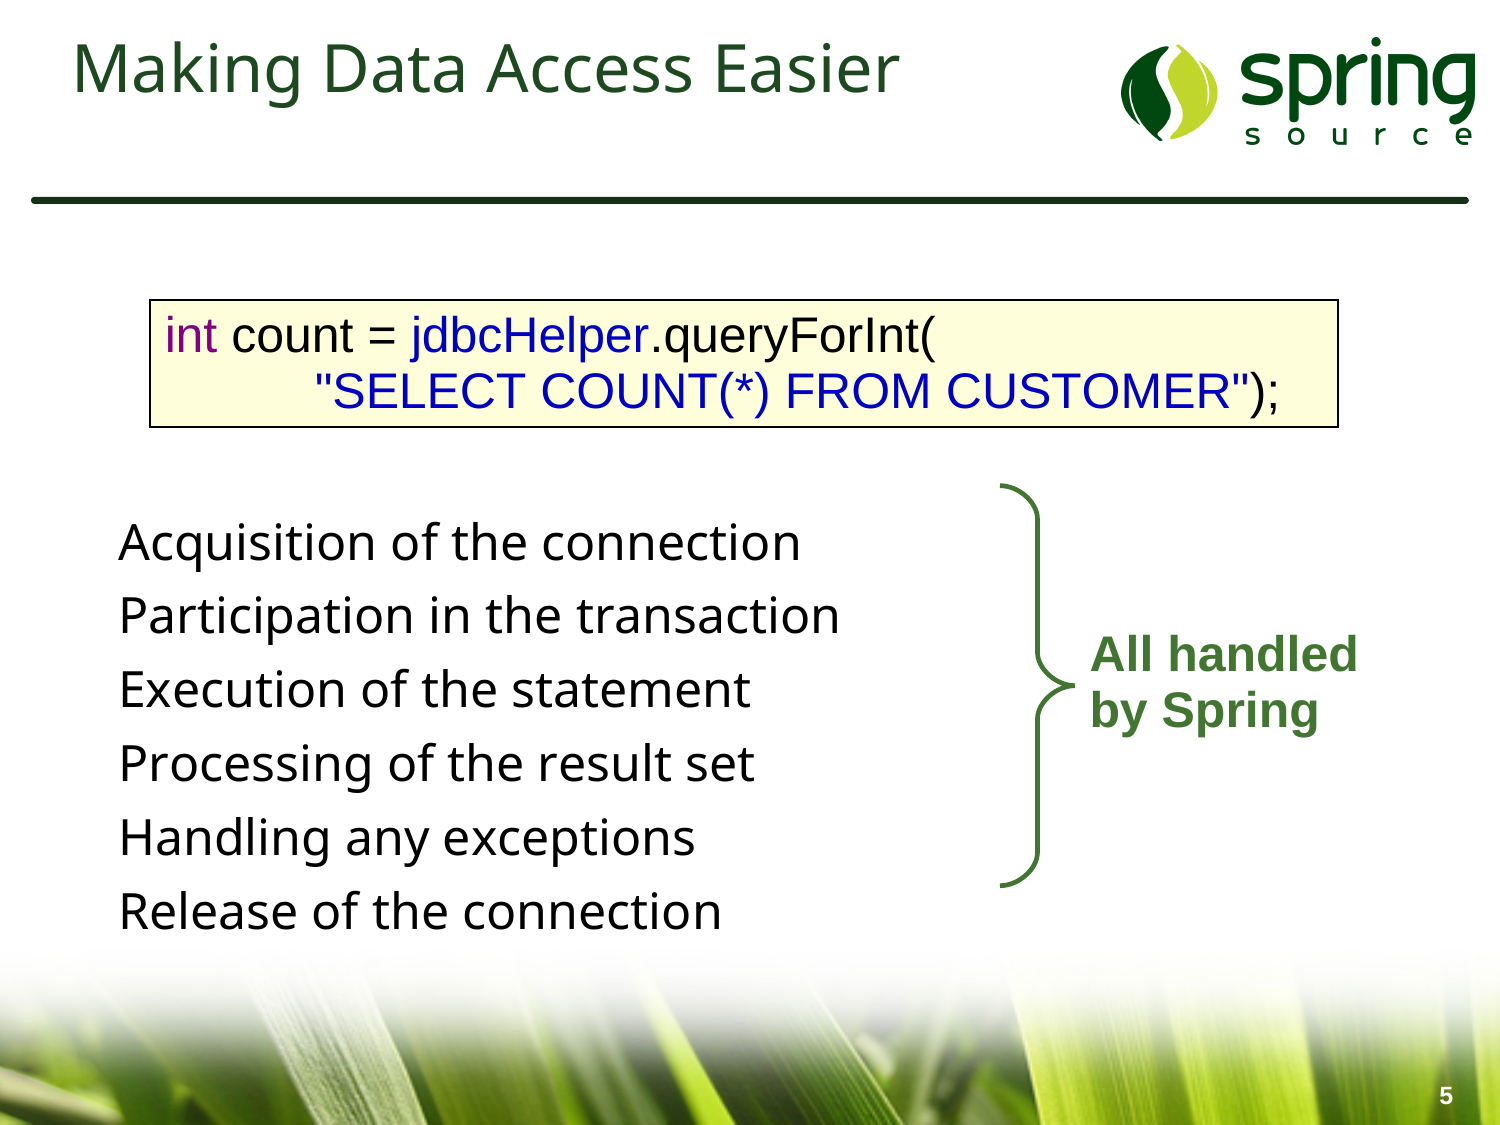

# Making Data Access Easier
Acquisition of the connection
Participation in the transaction
Execution of the statement
Processing of the result set
Handling any exceptions
Release of the connection
int count = jdbcHelper.queryForInt(
 	"SELECT COUNT(*) FROM CUSTOMER");
All handled by Spring